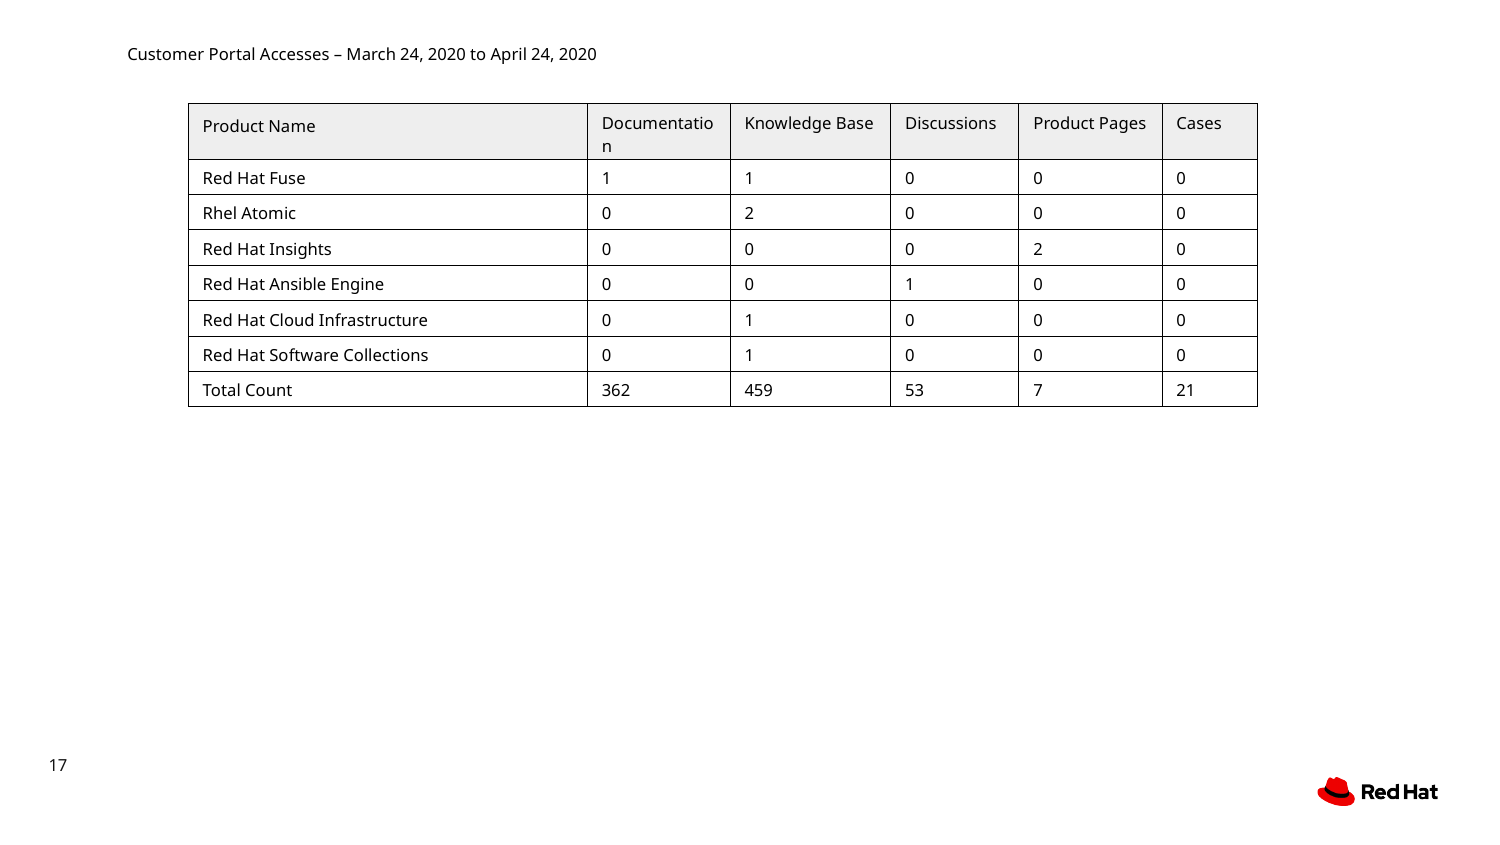

Customer Portal Accesses – March 24, 2020 to April 24, 2020
| Product Name | Documentation | Knowledge Base | Discussions | Product Pages | Cases |
| --- | --- | --- | --- | --- | --- |
| Red Hat Fuse | 1 | 1 | 0 | 0 | 0 |
| Rhel Atomic | 0 | 2 | 0 | 0 | 0 |
| Red Hat Insights | 0 | 0 | 0 | 2 | 0 |
| Red Hat Ansible Engine | 0 | 0 | 1 | 0 | 0 |
| Red Hat Cloud Infrastructure | 0 | 1 | 0 | 0 | 0 |
| Red Hat Software Collections | 0 | 1 | 0 | 0 | 0 |
| Total Count | 362 | 459 | 53 | 7 | 21 |
17